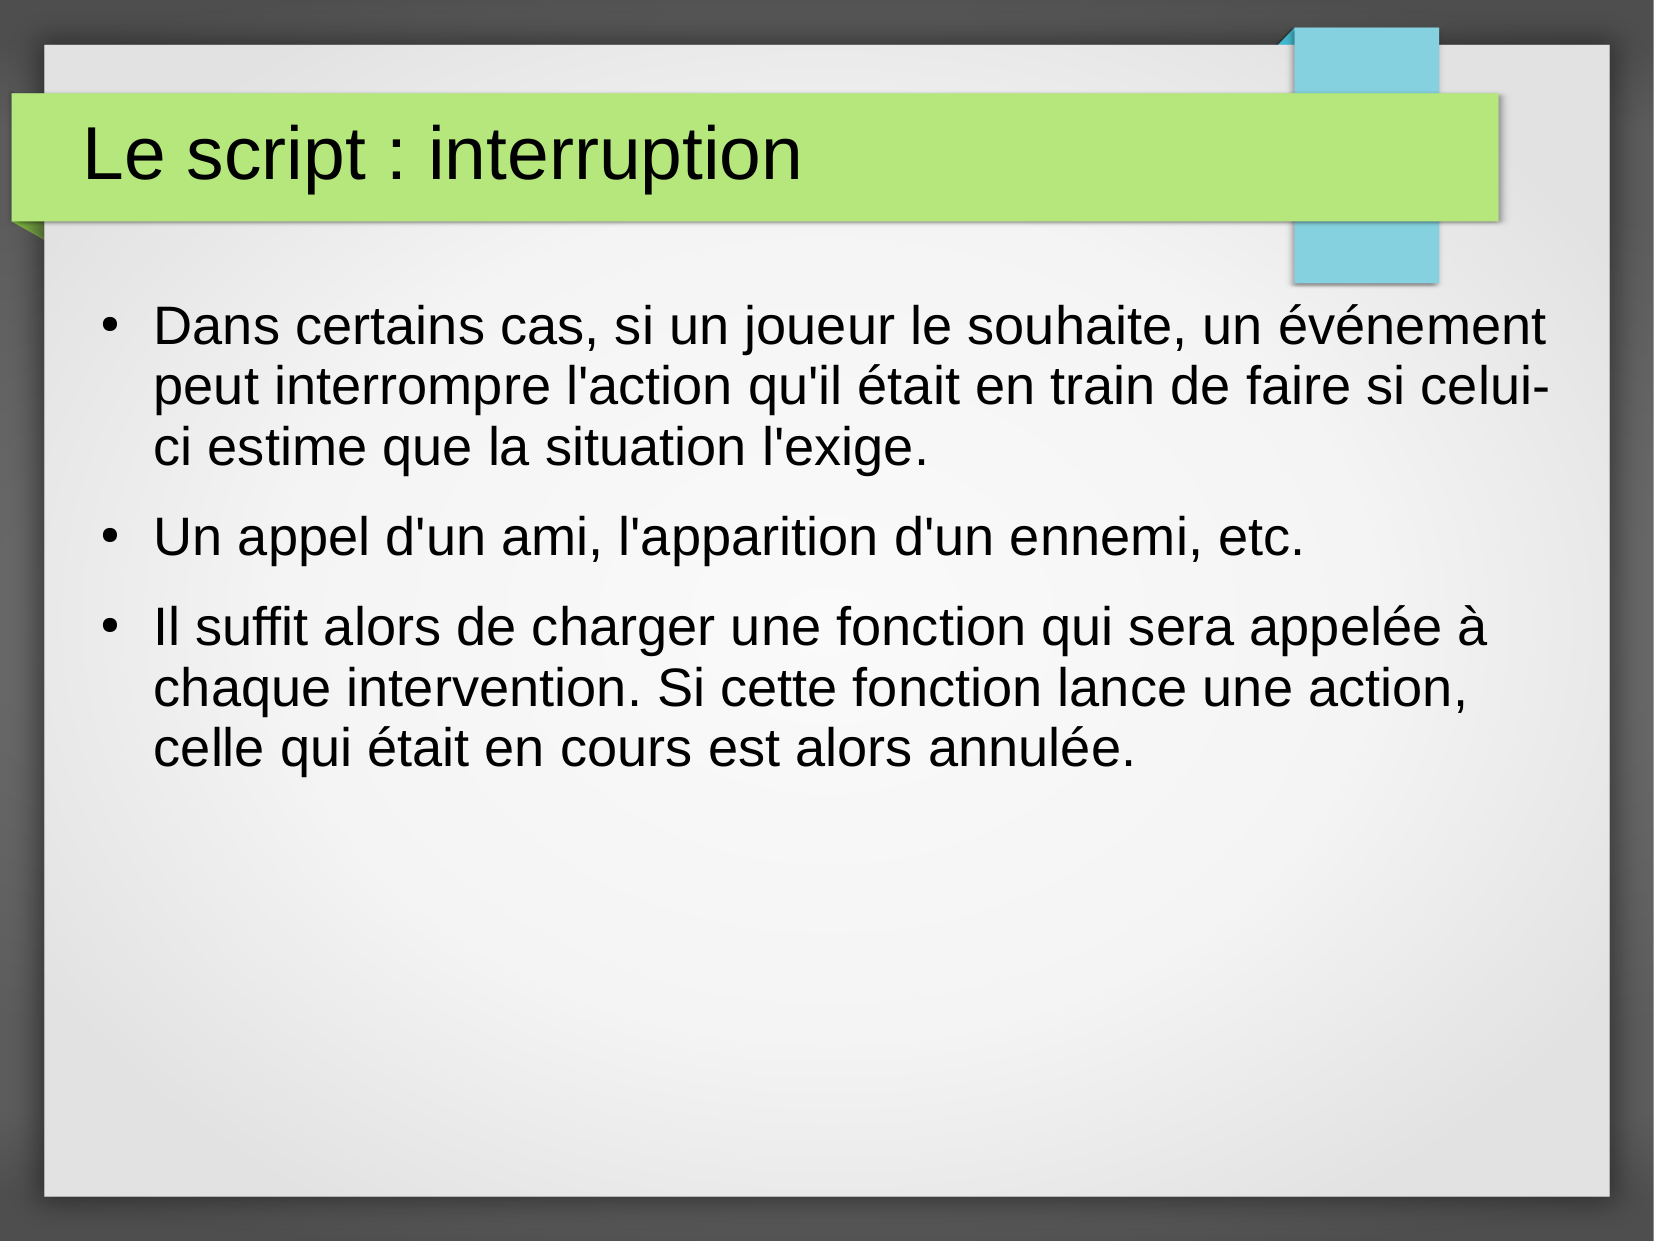

# Le script : interruption
Dans certains cas, si un joueur le souhaite, un événement peut interrompre l'action qu'il était en train de faire si celui-ci estime que la situation l'exige.
Un appel d'un ami, l'apparition d'un ennemi, etc.
Il suffit alors de charger une fonction qui sera appelée à chaque intervention. Si cette fonction lance une action, celle qui était en cours est alors annulée.